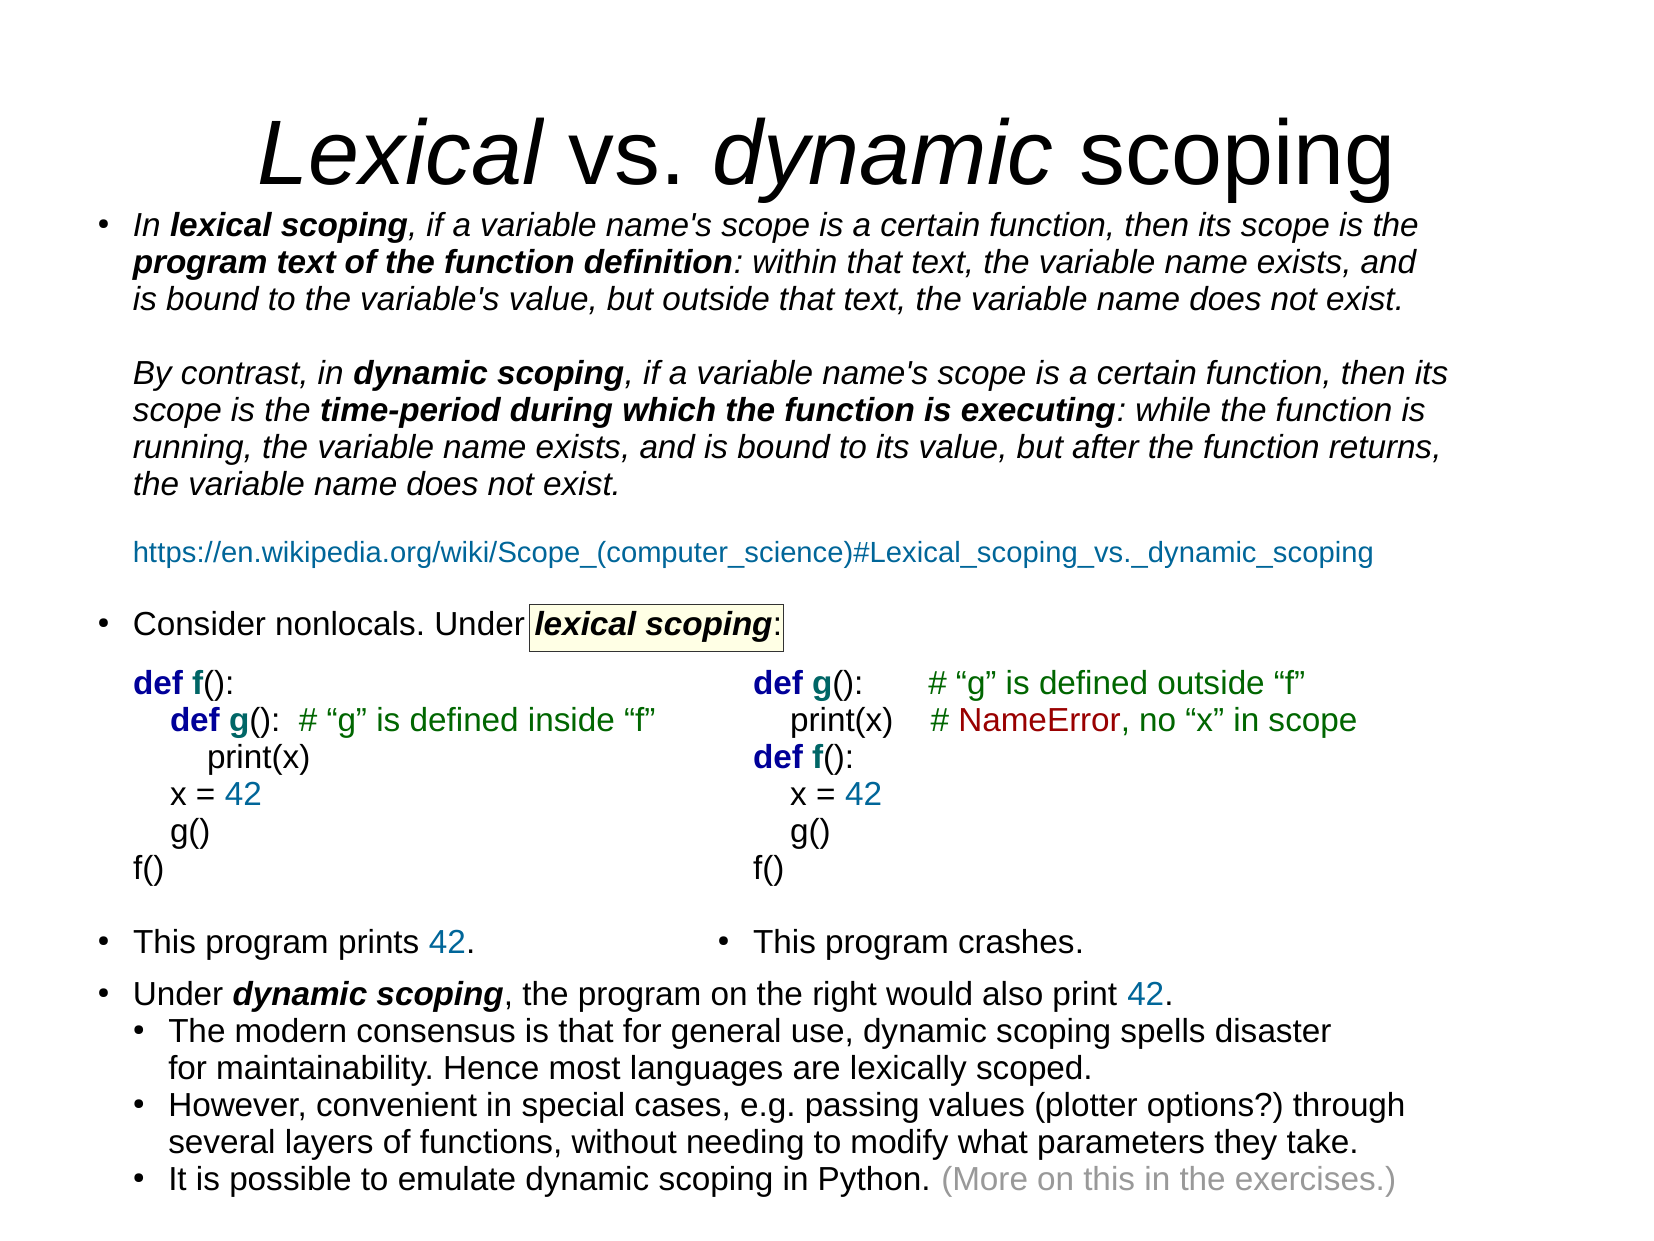

# Lexical vs. dynamic scoping
In lexical scoping, if a variable name's scope is a certain function, then its scope is the program text of the function definition: within that text, the variable name exists, and
is bound to the variable's value, but outside that text, the variable name does not exist.
By contrast, in dynamic scoping, if a variable name's scope is a certain function, then its scope is the time-period during which the function is executing: while the function is running, the variable name exists, and is bound to its value, but after the function returns,
the variable name does not exist.
https://en.wikipedia.org/wiki/Scope_(computer_science)#Lexical_scoping_vs._dynamic_scoping
Consider nonlocals. Under lexical scoping:
Under dynamic scoping, the program on the right would also print 42.
The modern consensus is that for general use, dynamic scoping spells disaster
for maintainability. Hence most languages are lexically scoped.
However, convenient in special cases, e.g. passing values (plotter options?) through
several layers of functions, without needing to modify what parameters they take.
It is possible to emulate dynamic scoping in Python. (More on this in the exercises.)
def f():
 def g(): # “g” is defined inside “f”
 print(x)
 x = 42
 g()
f()
This program prints 42.
def g(): # “g” is defined outside “f”
 print(x) # NameError, no “x” in scope
def f():
 x = 42
 g()
f()
This program crashes.